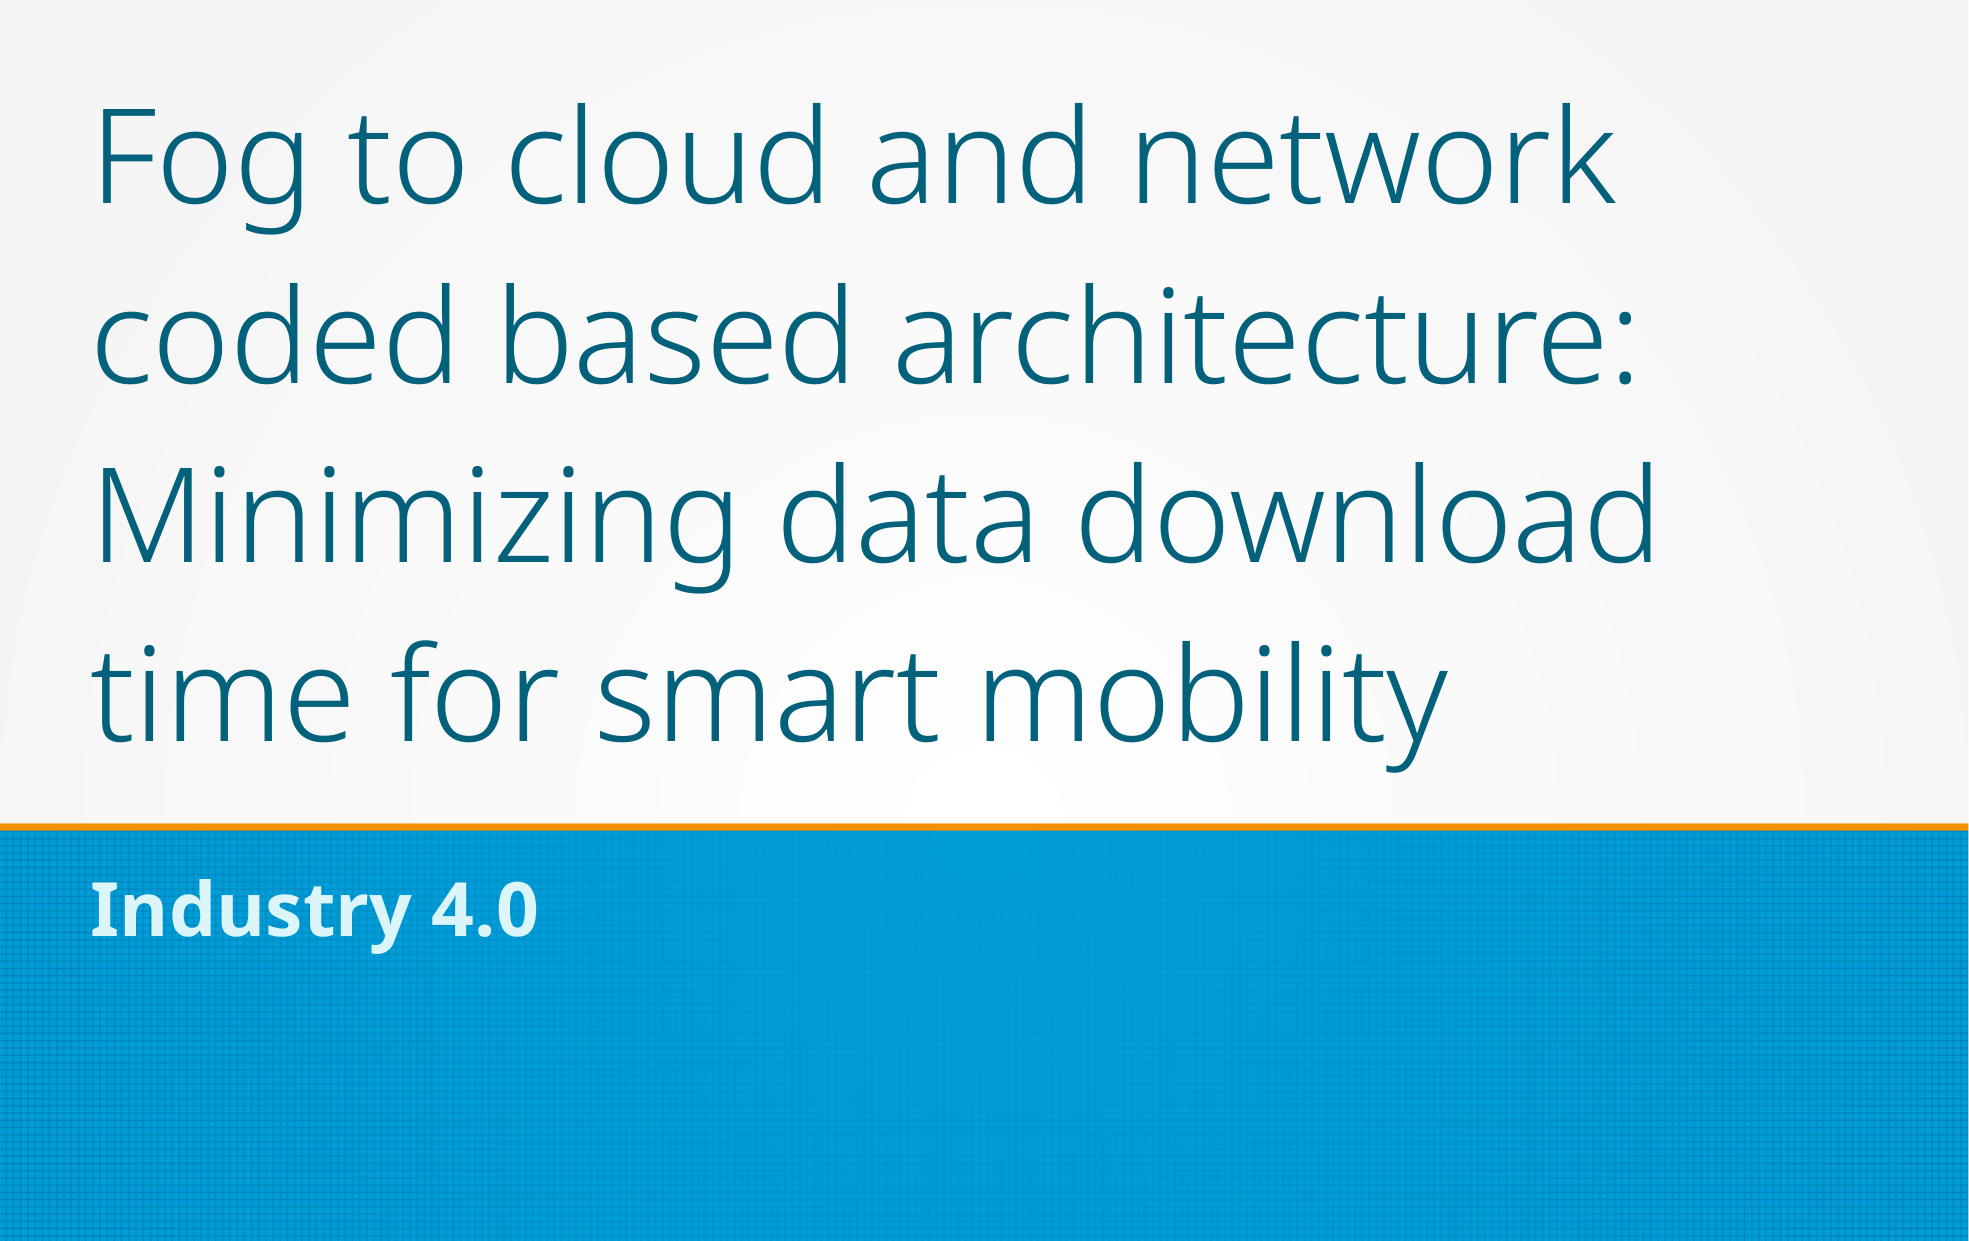

# Fog to cloud and network coded based architecture: Minimizing data download time for smart mobility
Industry 4.0